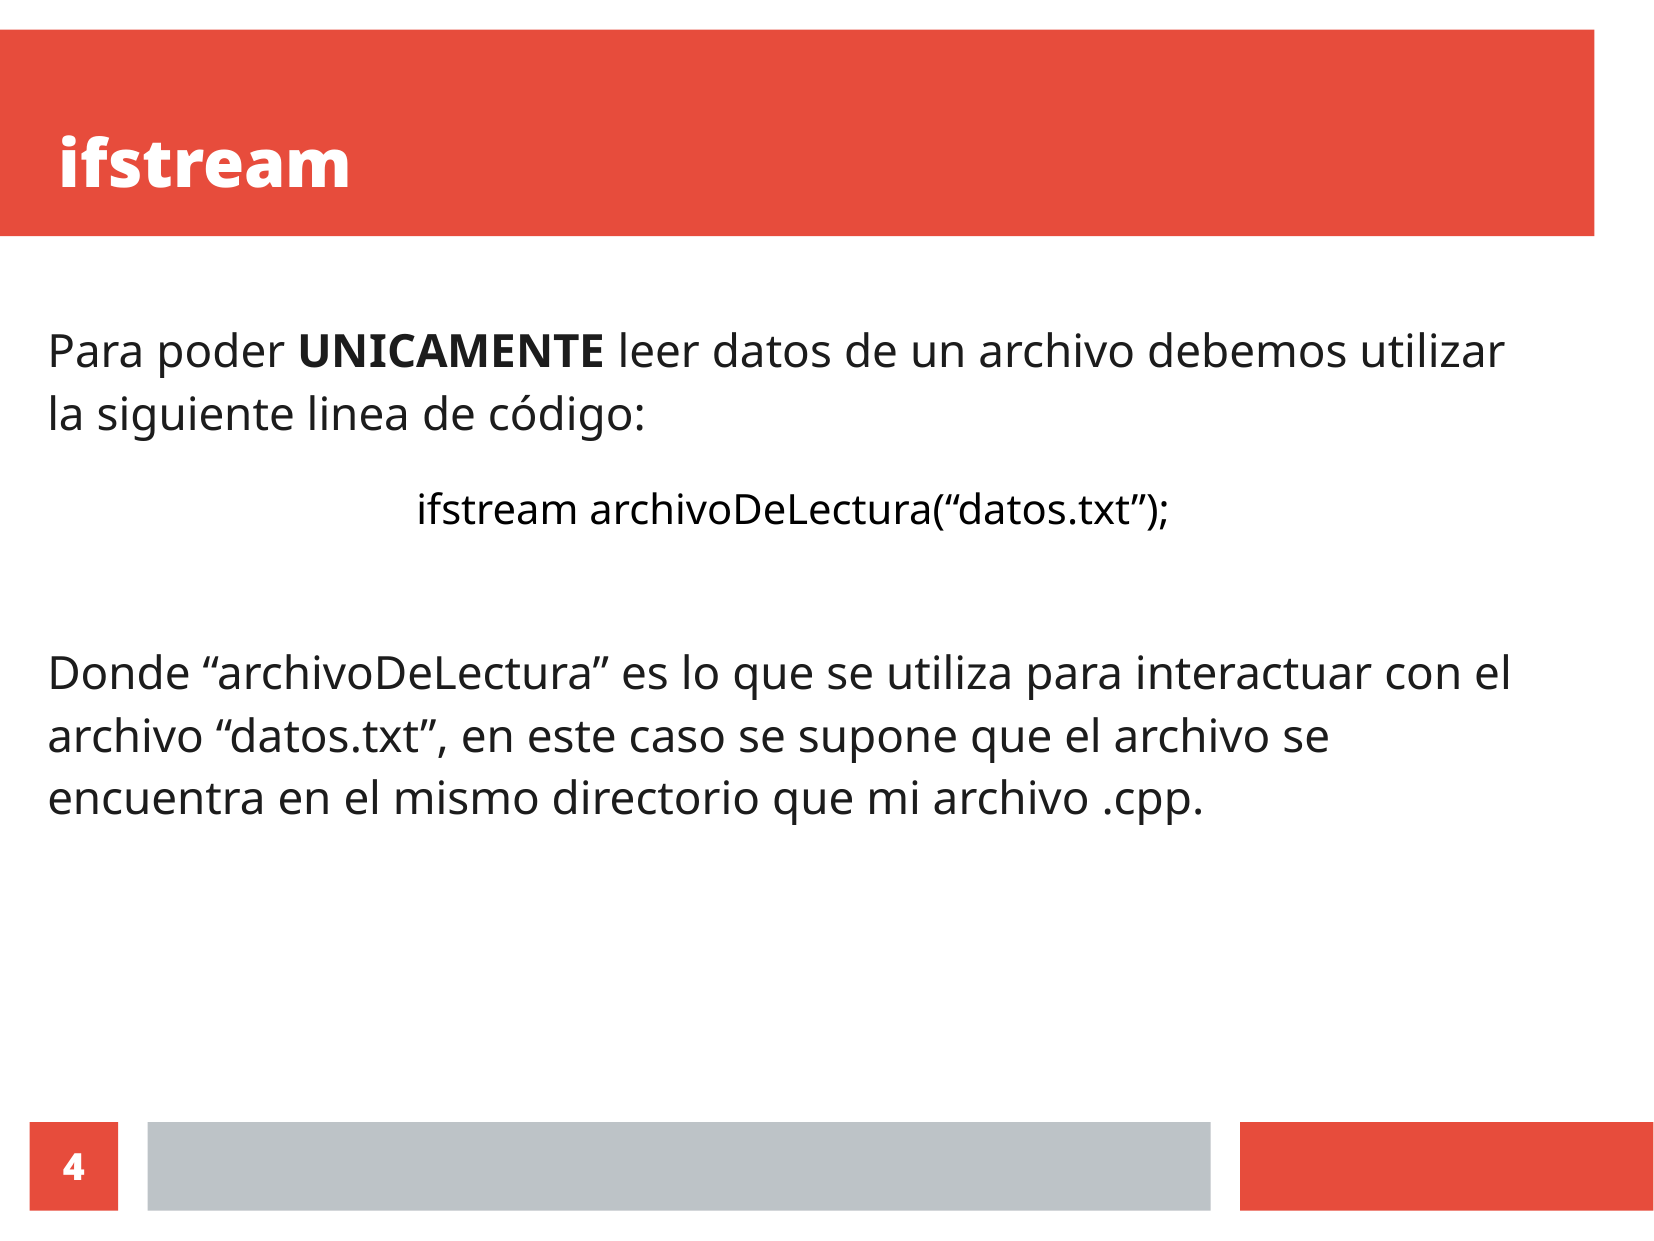

# ifstream
Para poder UNICAMENTE leer datos de un archivo debemos utilizar la siguiente linea de código:
Donde “archivoDeLectura” es lo que se utiliza para interactuar con el archivo “datos.txt”, en este caso se supone que el archivo se encuentra en el mismo directorio que mi archivo .cpp.
ifstream archivoDeLectura(“datos.txt”);
4